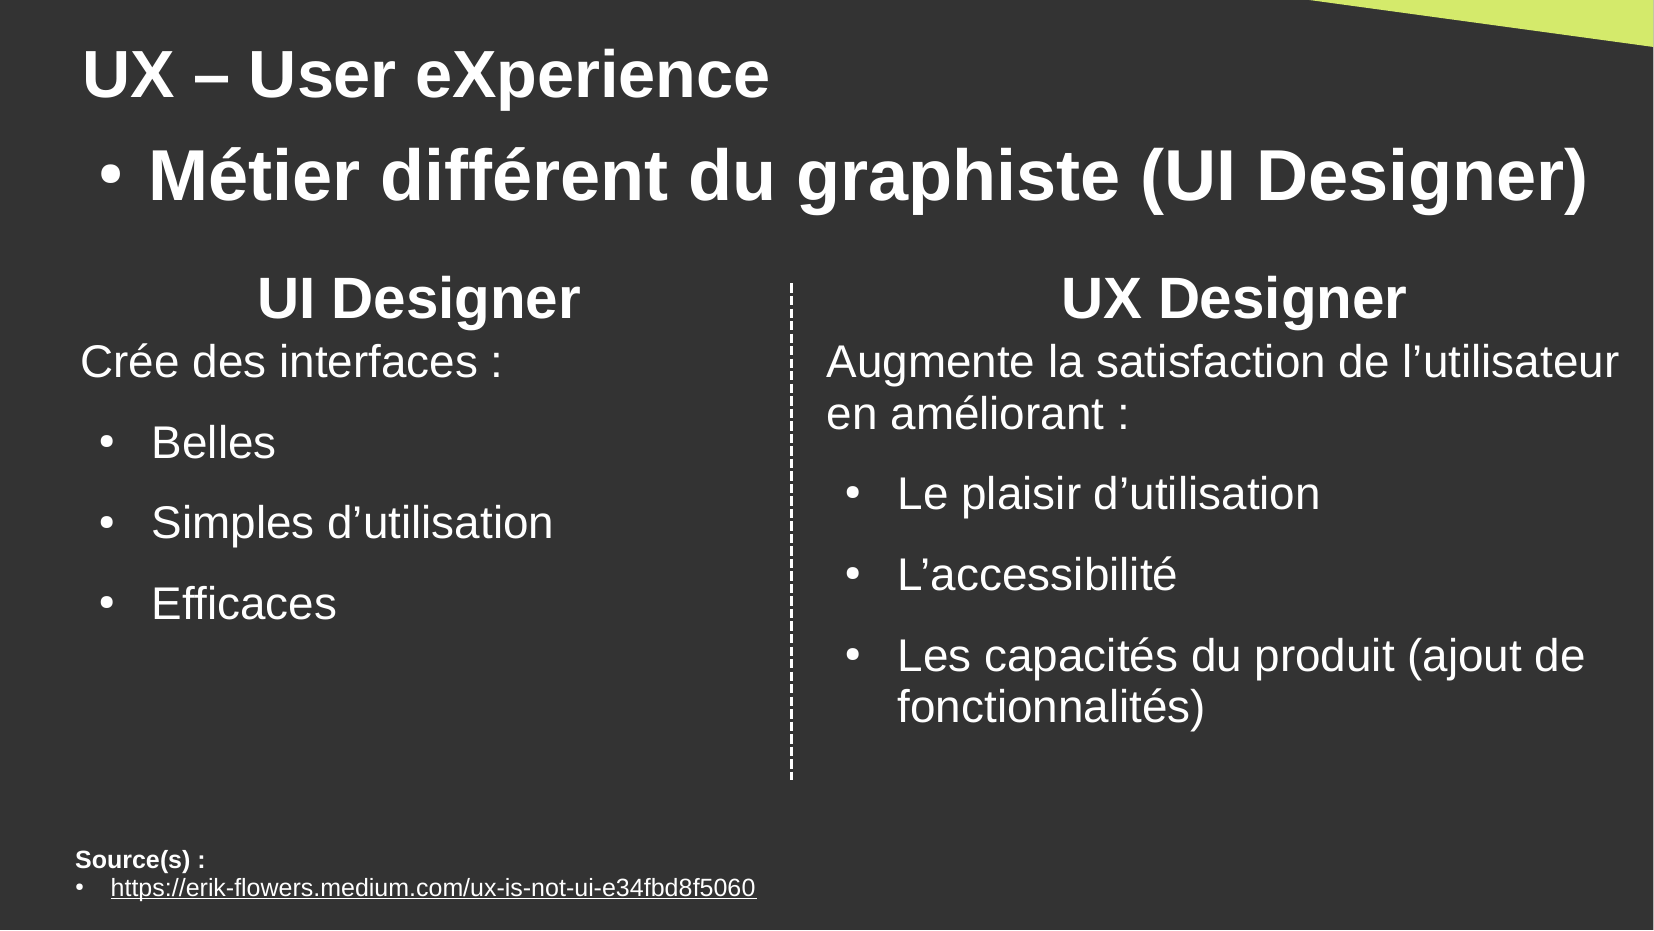

# UX – User eXperience
Métier différent du graphiste (UI Designer)
UI Designer
UX Designer
Crée des interfaces :
Belles
Simples d’utilisation
Efficaces
Augmente la satisfaction de l’utilisateur en améliorant :
Le plaisir d’utilisation
L’accessibilité
Les capacités du produit (ajout de fonctionnalités)
Source(s) :
https://erik-flowers.medium.com/ux-is-not-ui-e34fbd8f5060